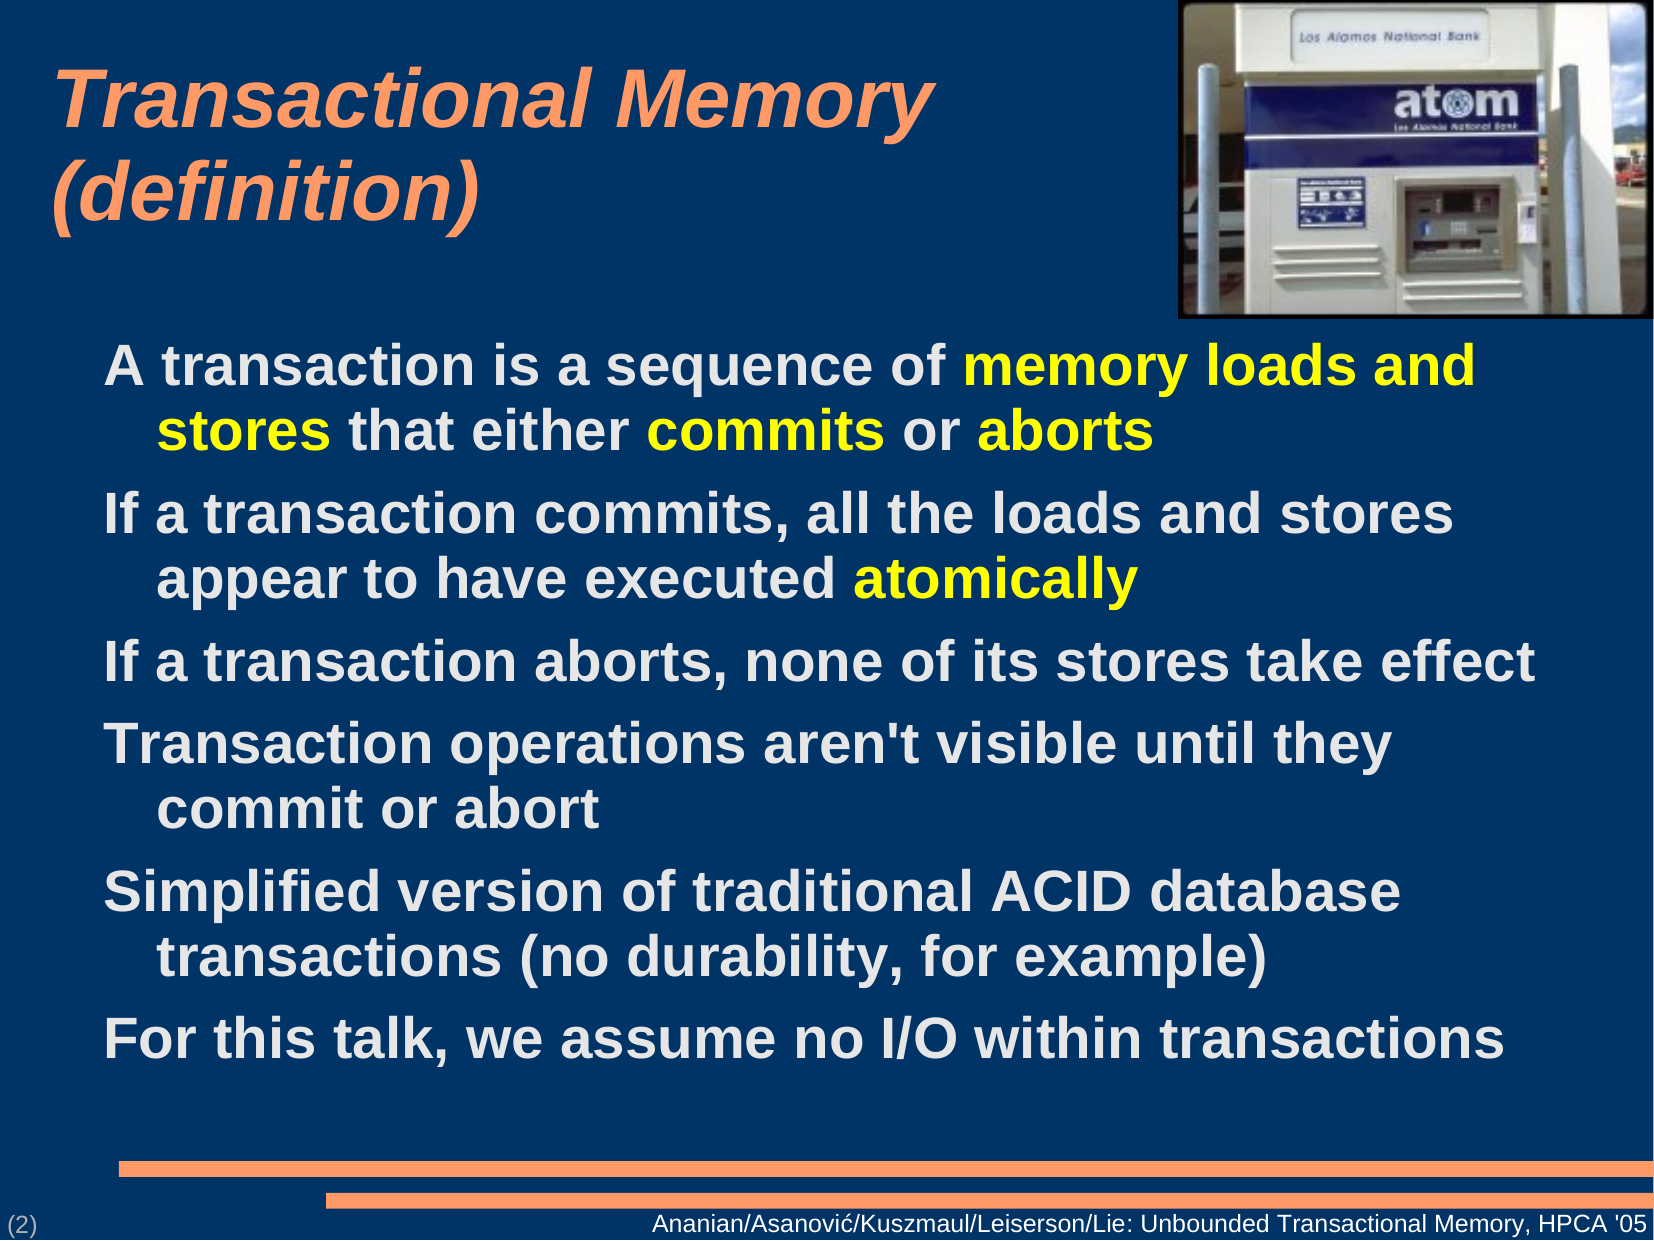

# Transactional Memory (definition)
A transaction is a sequence of memory loads and stores that either commits or aborts
If a transaction commits, all the loads and stores appear to have executed atomically
If a transaction aborts, none of its stores take effect
Transaction operations aren't visible until they commit or abort
Simplified version of traditional ACID database transactions (no durability, for example)
For this talk, we assume no I/O within transactions